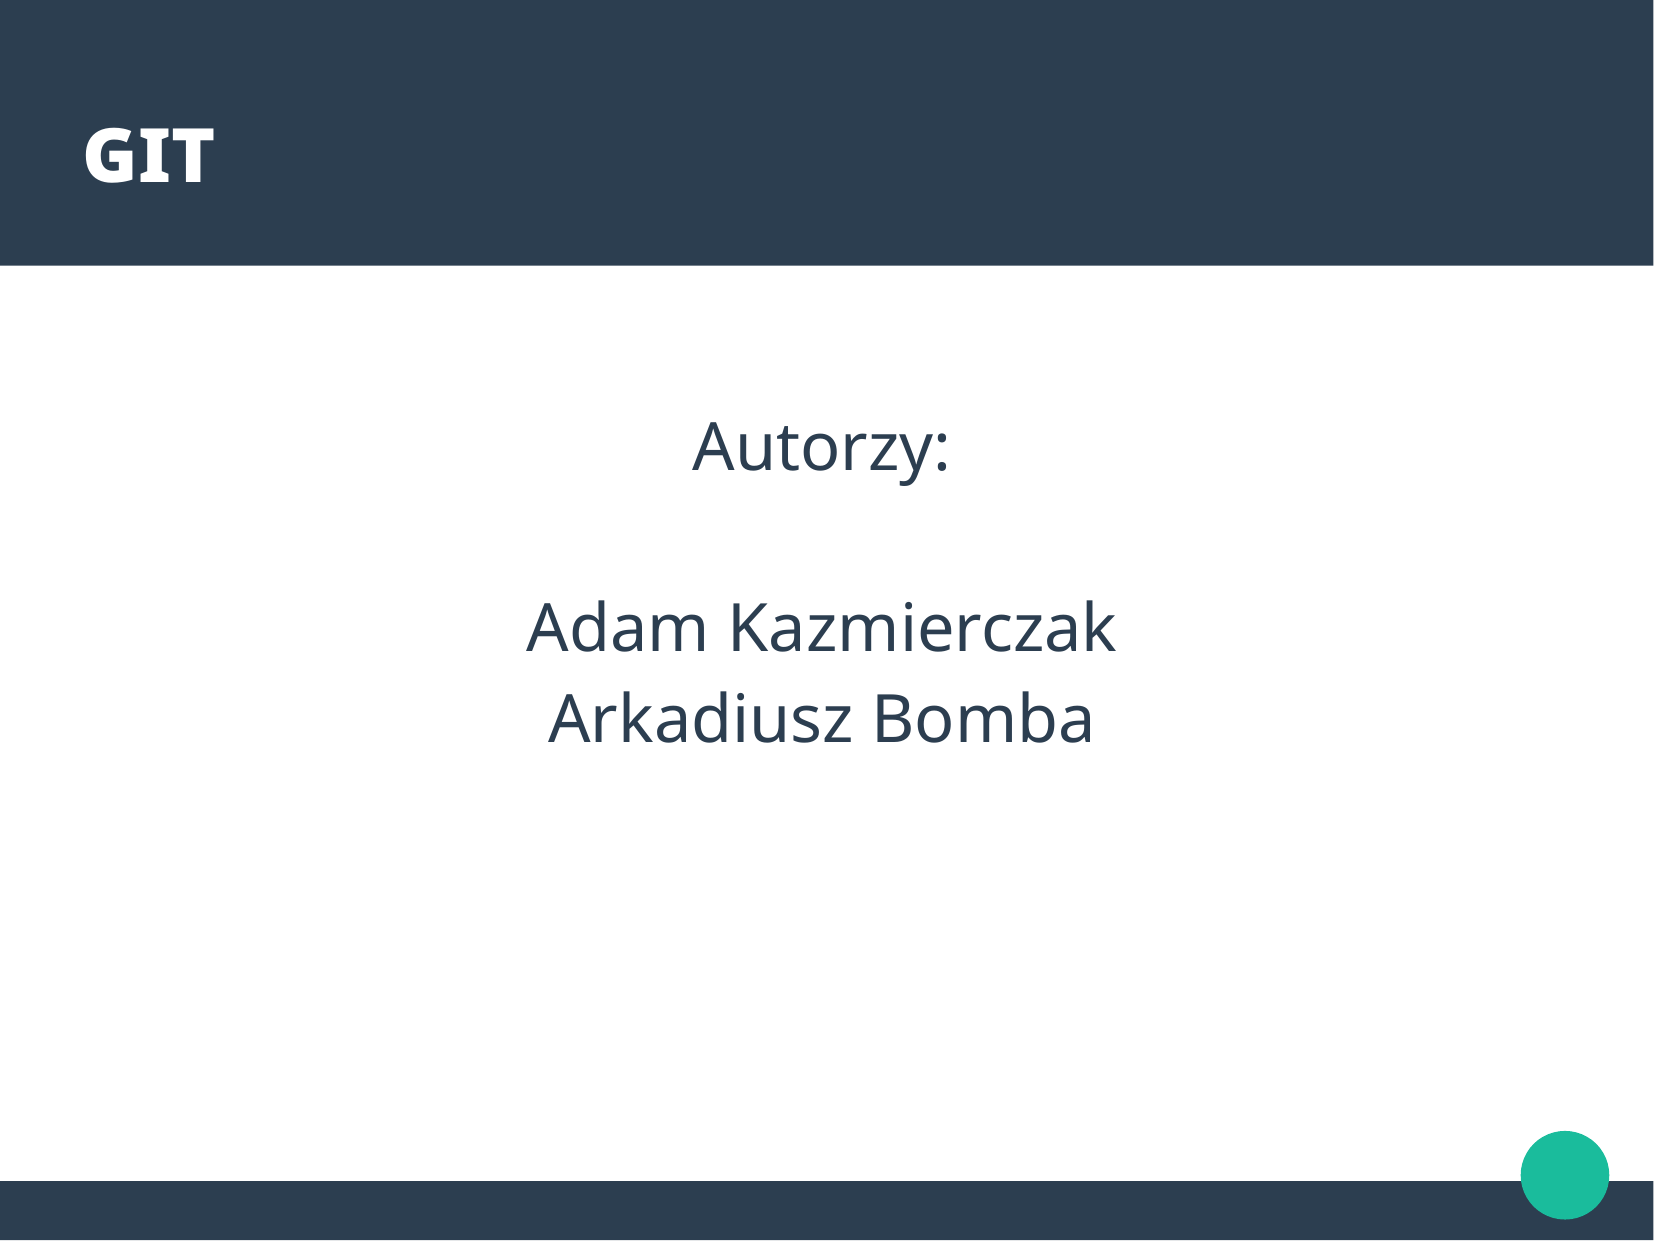

# GIT
Autorzy:
Adam Kazmierczak
Arkadiusz Bomba